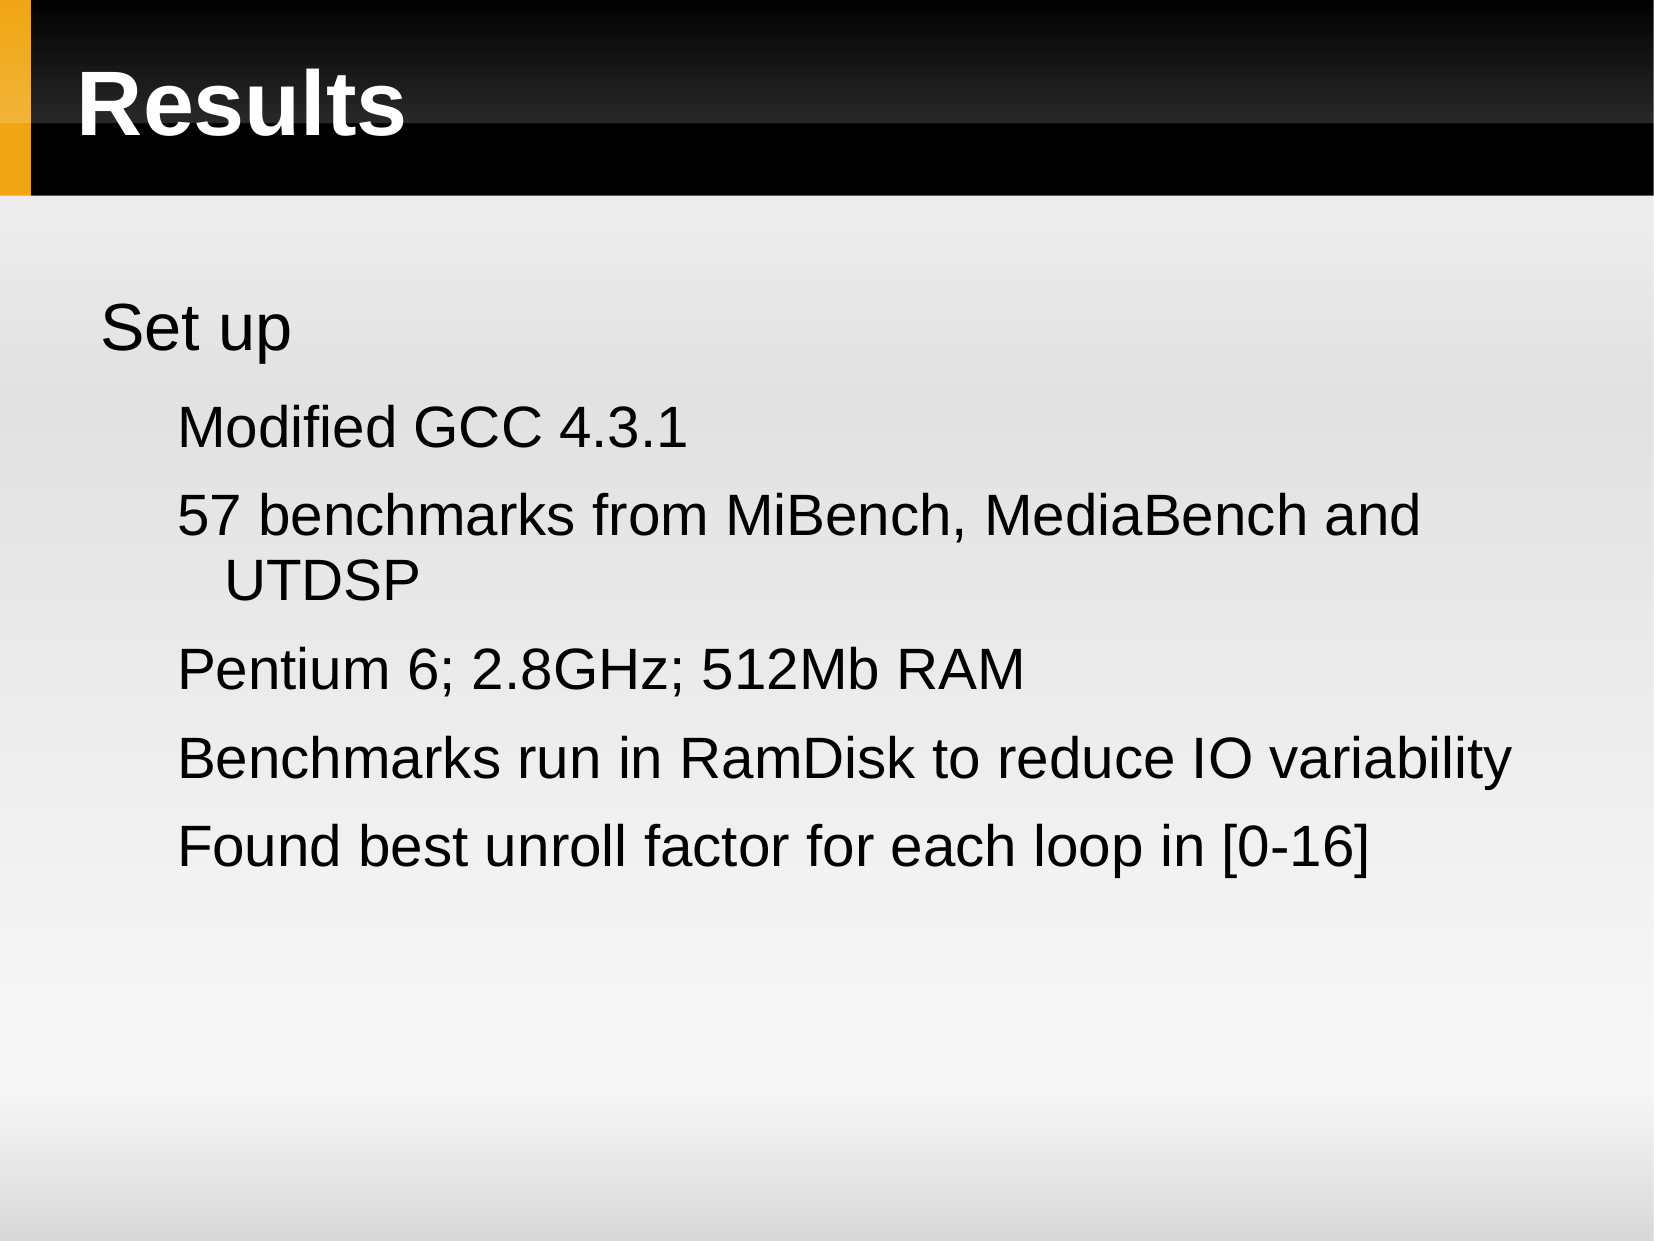

# Results
Set up
Modified GCC 4.3.1
57 benchmarks from MiBench, MediaBench and UTDSP
Pentium 6; 2.8GHz; 512Mb RAM
Benchmarks run in RamDisk to reduce IO variability
Found best unroll factor for each loop in [0-16]